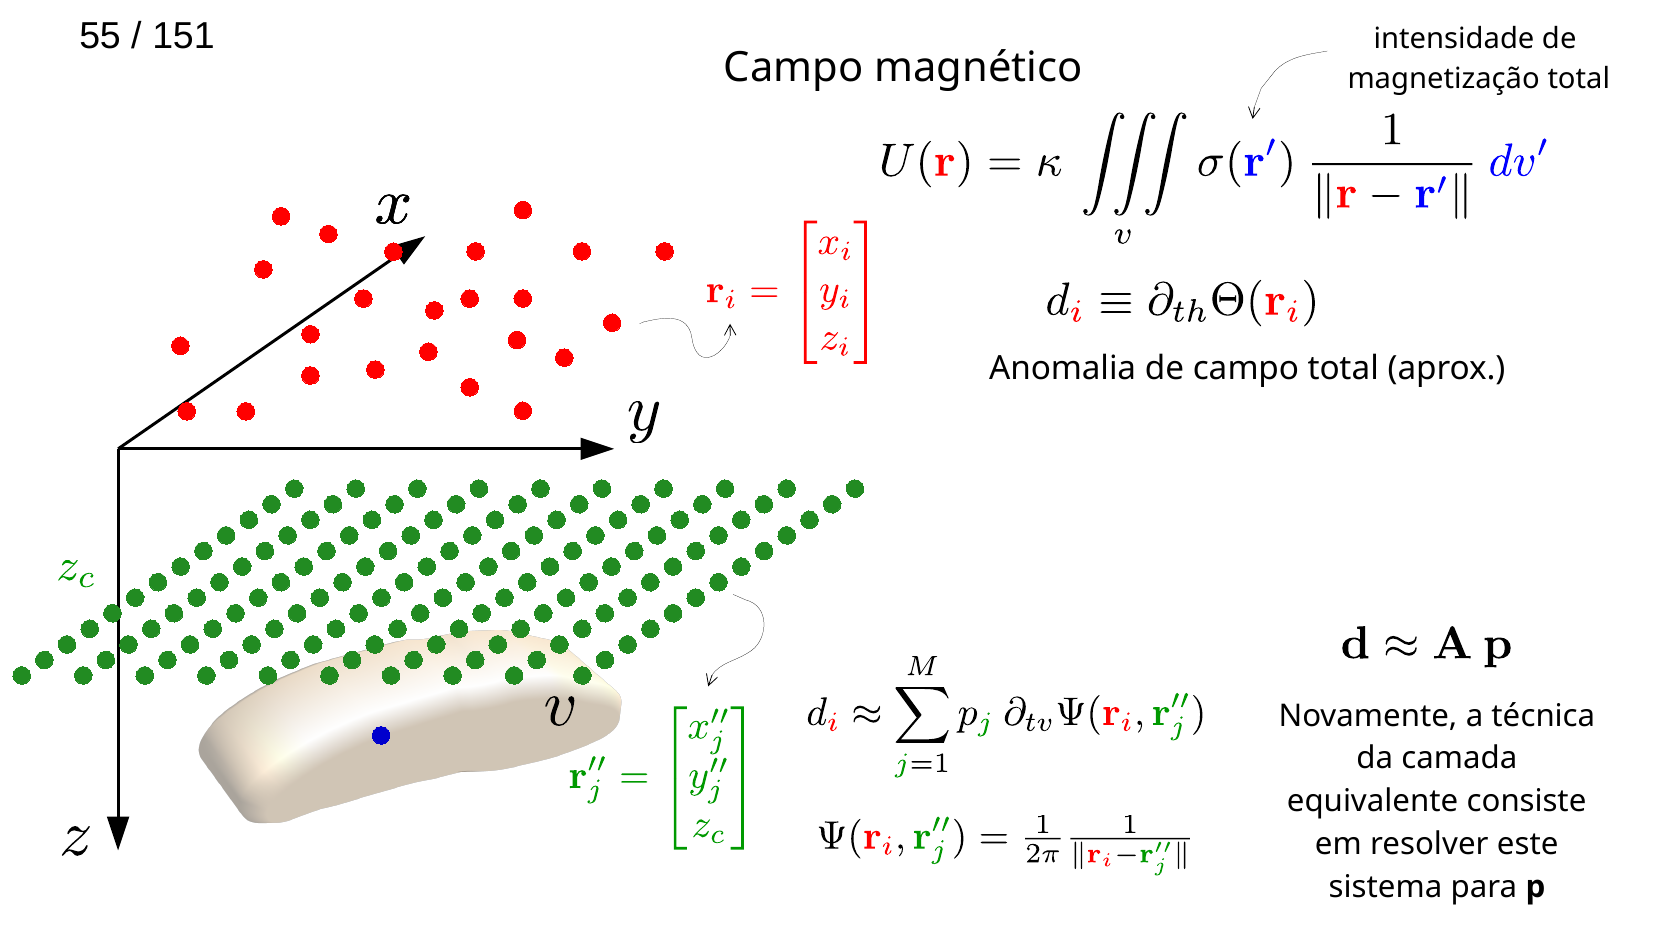

intensidade de
magnetização total
Campo magnético
Anomalia de campo total (aprox.)
Novamente, a técnica da camada equivalente consiste em resolver este sistema para p